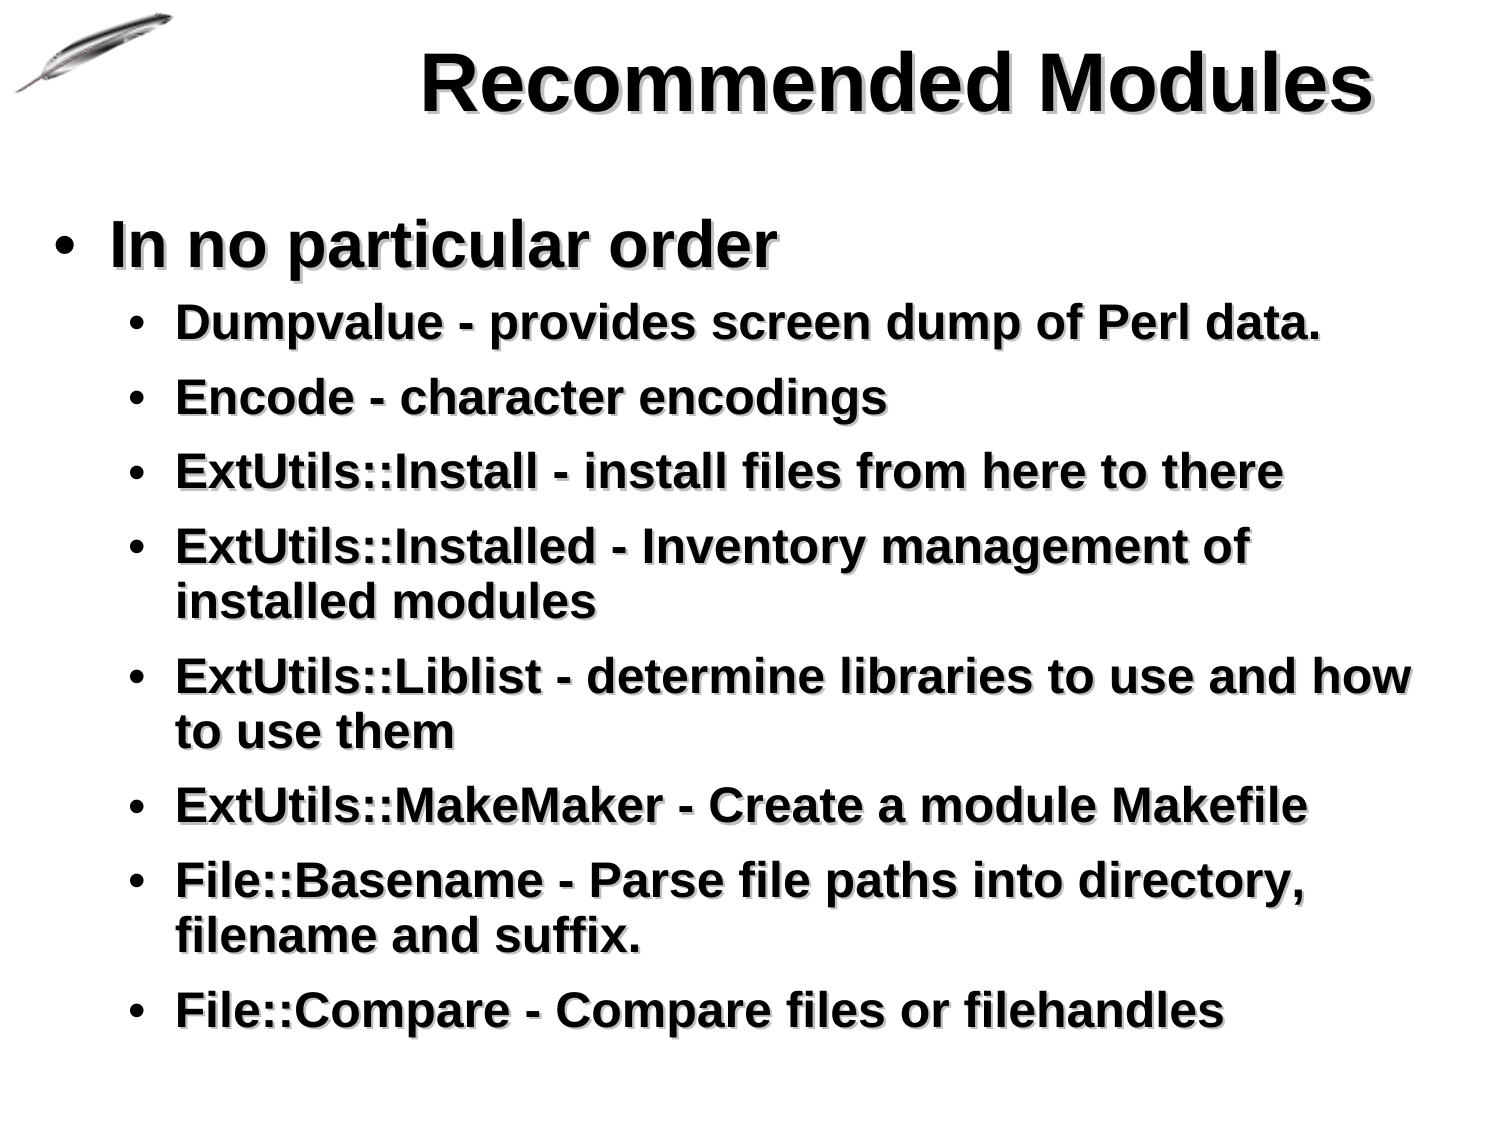

# Recommended Modules
In no particular order
Dumpvalue - provides screen dump of Perl data.
Encode - character encodings
ExtUtils::Install - install files from here to there
ExtUtils::Installed - Inventory management of installed modules
ExtUtils::Liblist - determine libraries to use and how to use them
ExtUtils::MakeMaker - Create a module Makefile
File::Basename - Parse file paths into directory, filename and suffix.
File::Compare - Compare files or filehandles